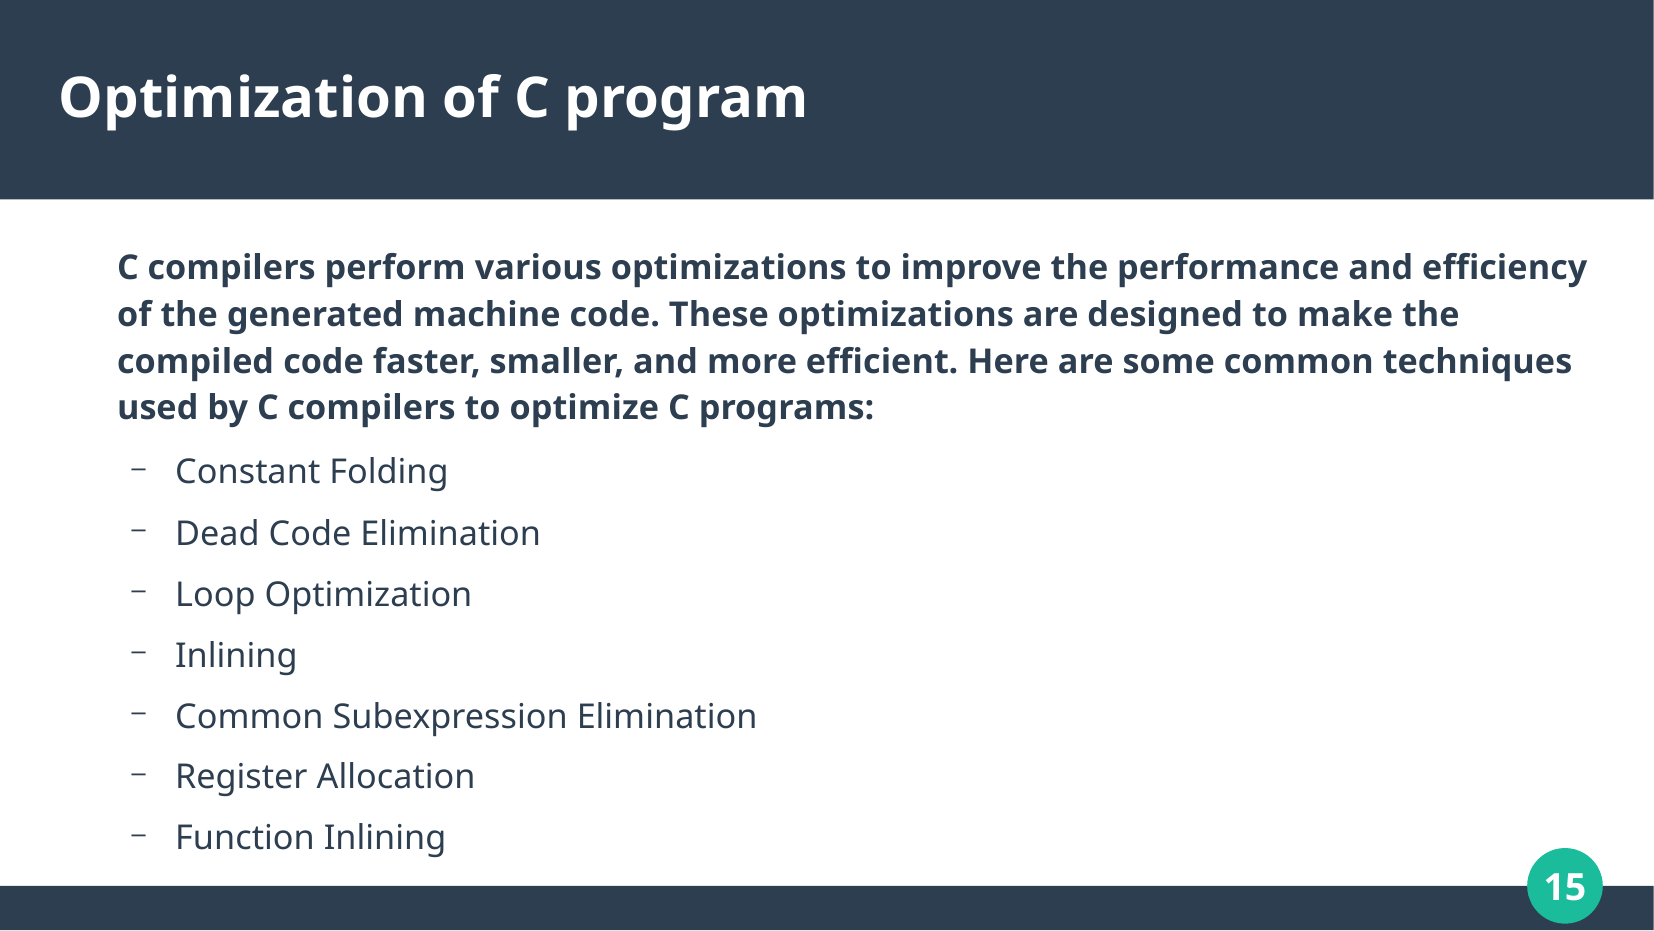

# Optimization of C program
C compilers perform various optimizations to improve the performance and efficiency of the generated machine code. These optimizations are designed to make the compiled code faster, smaller, and more efficient. Here are some common techniques used by C compilers to optimize C programs:
Constant Folding
Dead Code Elimination
Loop Optimization
Inlining
Common Subexpression Elimination
Register Allocation
Function Inlining